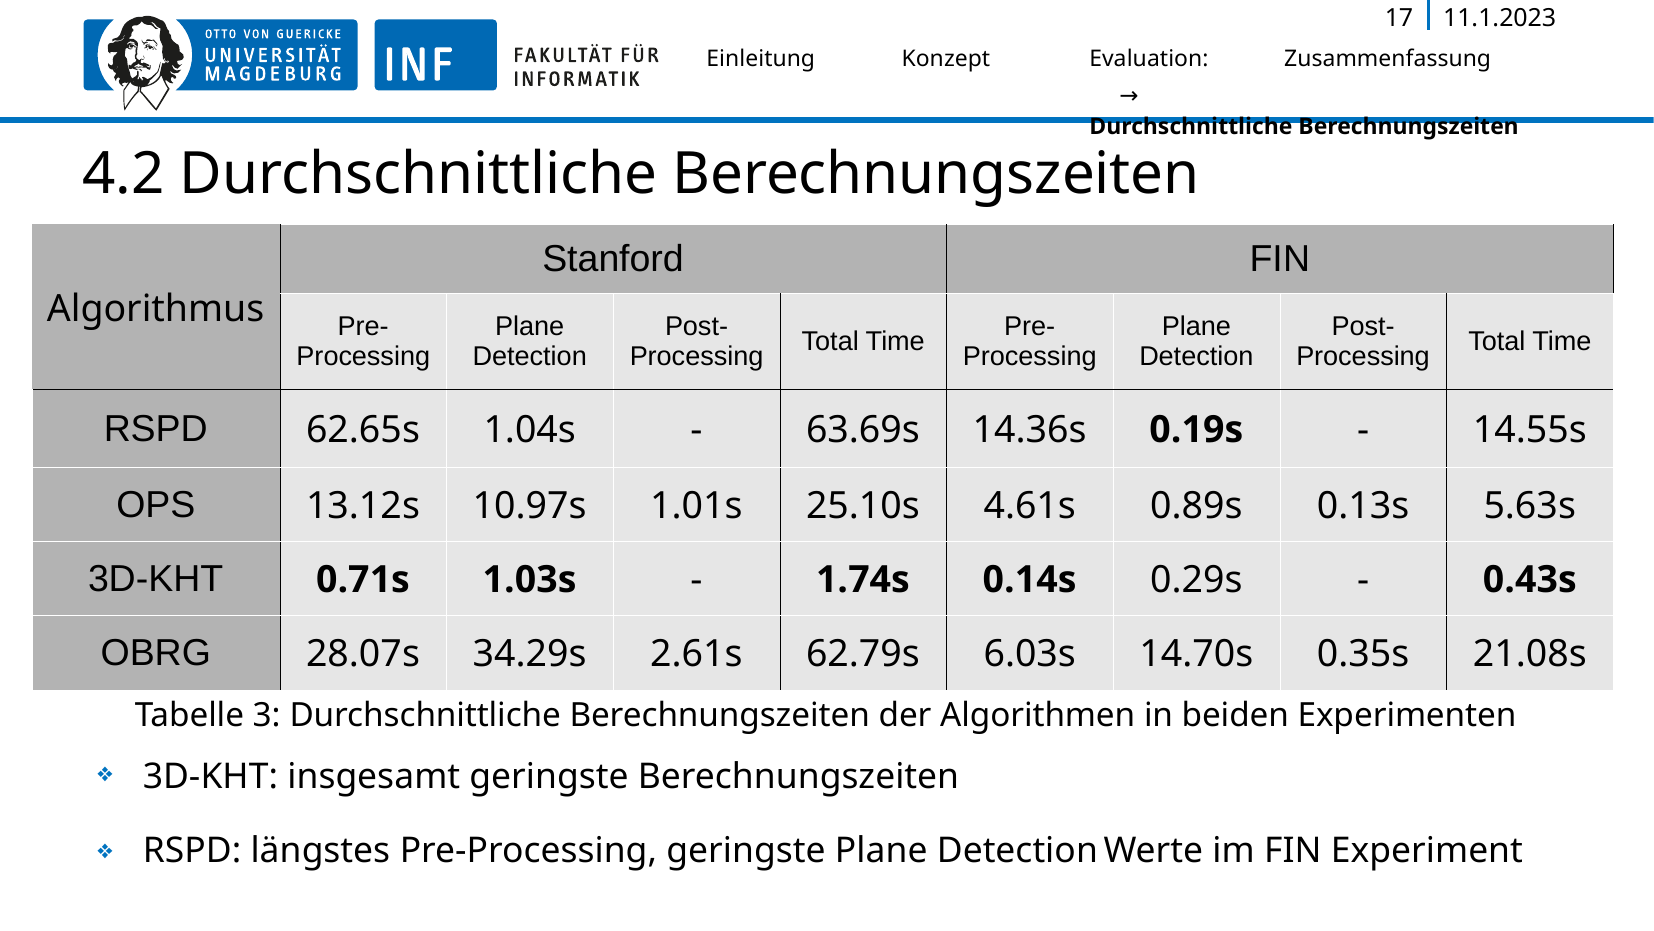

# 4.2 Durchschnittliche Berechnungszeiten
| Algorithmus | Stanford | | | | FIN | | | |
| --- | --- | --- | --- | --- | --- | --- | --- | --- |
| | Pre-Processing | Plane Detection | Post-Processing | Total Time | Pre-Processing | Plane Detection | Post-Processing | Total Time |
| RSPD | 62.65s | 1.04s | - | 63.69s | 14.36s | 0.19s | - | 14.55s |
| OPS | 13.12s | 10.97s | 1.01s | 25.10s | 4.61s | 0.89s | 0.13s | 5.63s |
| 3D-KHT | 0.71s | 1.03s | - | 1.74s | 0.14s | 0.29s | - | 0.43s |
| OBRG | 28.07s | 34.29s | 2.61s | 62.79s | 6.03s | 14.70s | 0.35s | 21.08s |
Tabelle 3: Durchschnittliche Berechnungszeiten der Algorithmen in beiden Experimenten
3D-KHT: insgesamt geringste Berechnungszeiten
RSPD: längstes Pre-Processing, geringste Plane Detection Werte im FIN Experiment